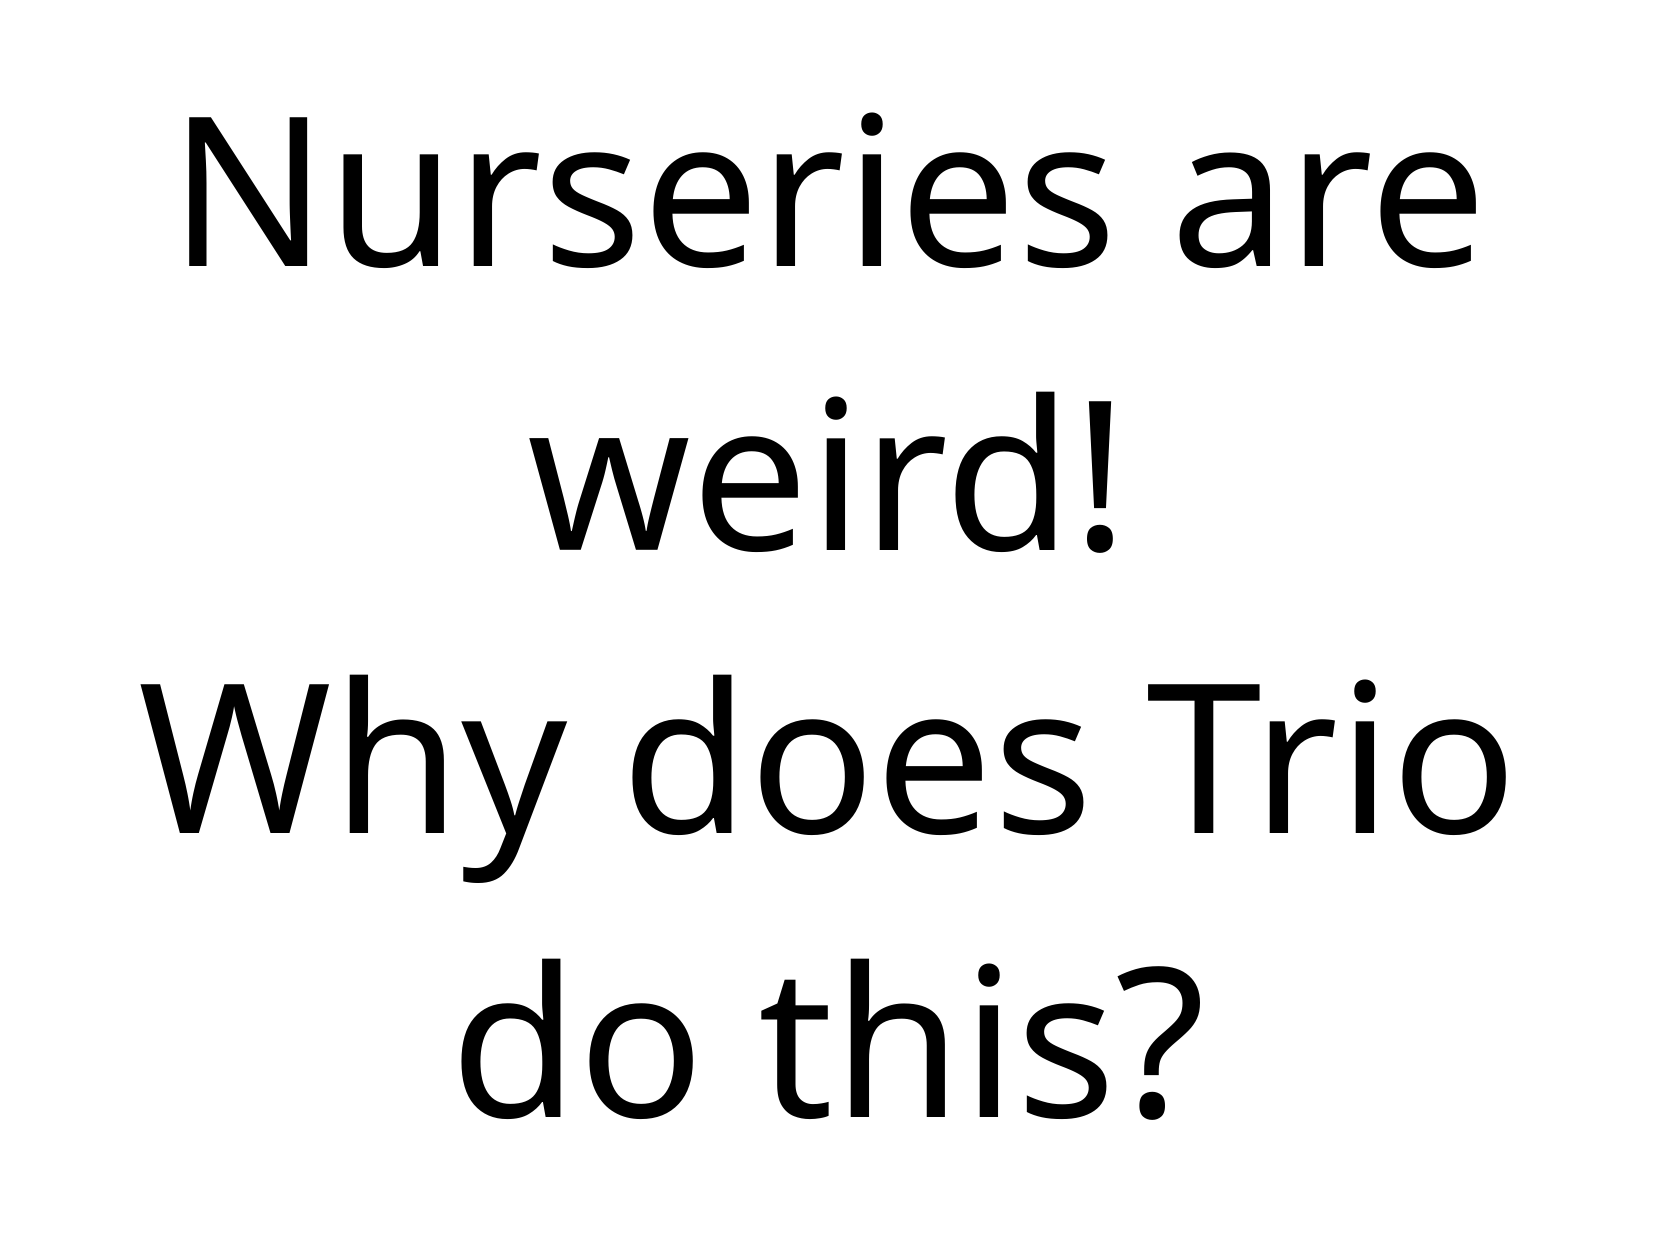

# Nurseries are weird! Why does Trio do this?